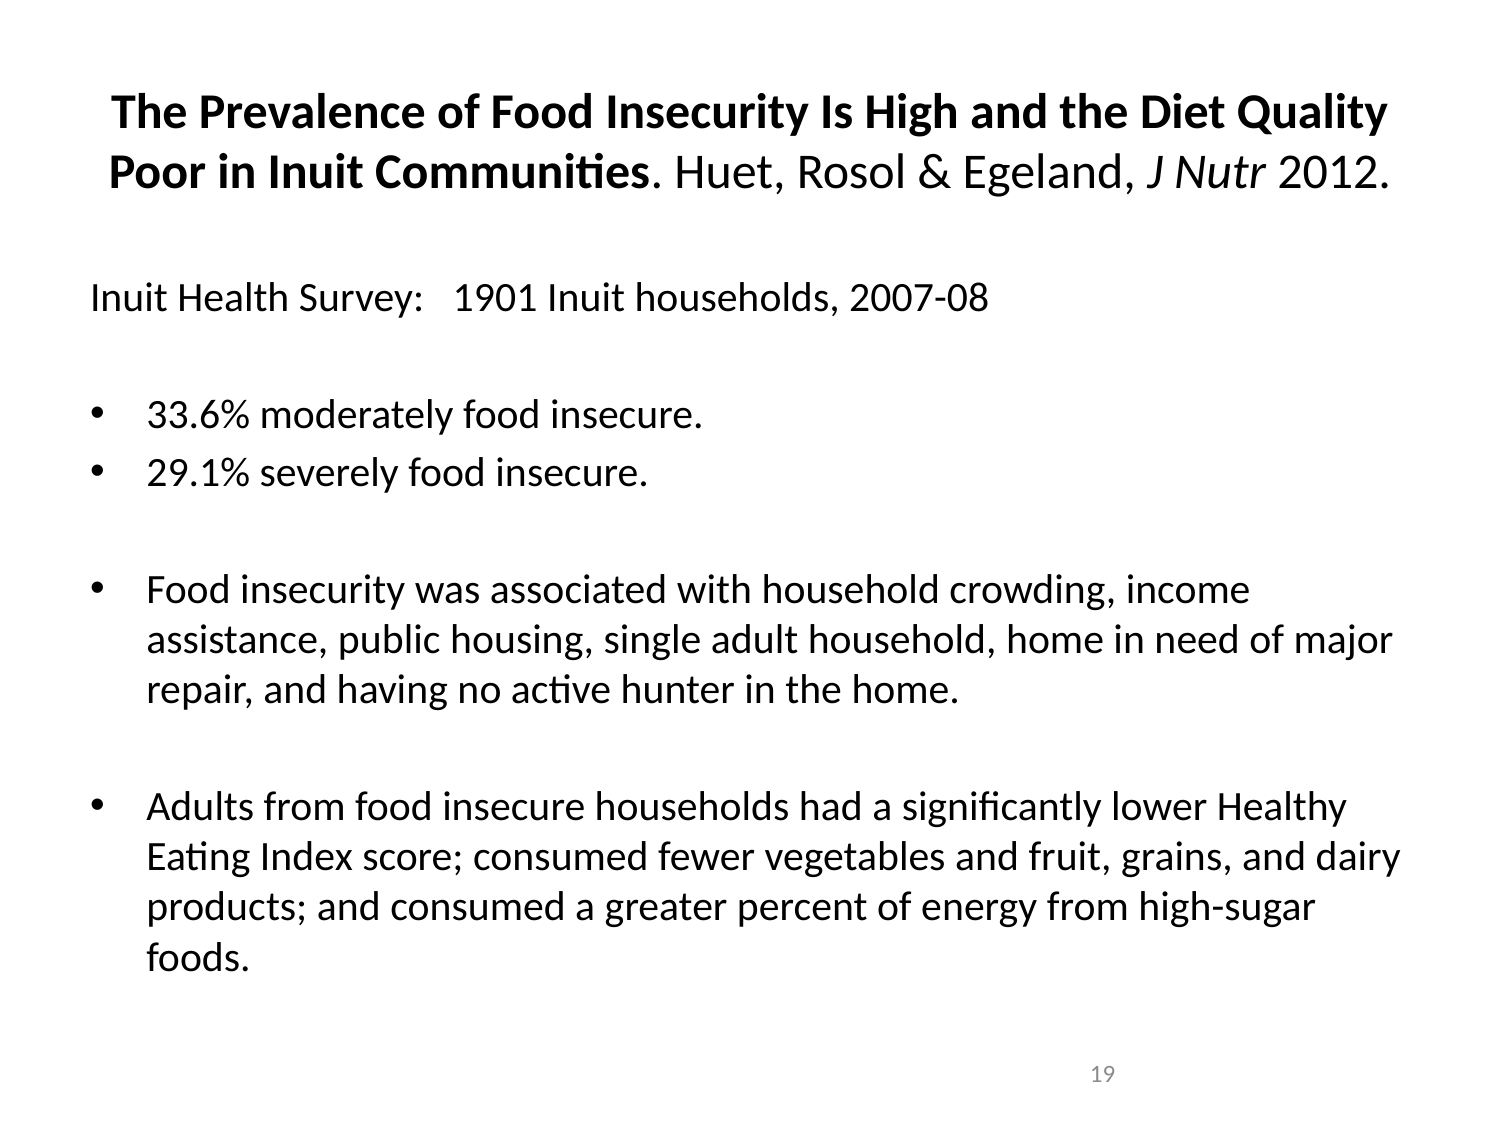

# The Prevalence of Food Insecurity Is High and the Diet Quality Poor in Inuit Communities. Huet, Rosol & Egeland, J Nutr 2012.
Inuit Health Survey: 1901 Inuit households, 2007-08
33.6% moderately food insecure.
29.1% severely food insecure.
Food insecurity was associated with household crowding, income assistance, public housing, single adult household, home in need of major repair, and having no active hunter in the home.
Adults from food insecure households had a significantly lower Healthy Eating Index score; consumed fewer vegetables and fruit, grains, and dairy products; and consumed a greater percent of energy from high-sugar foods.